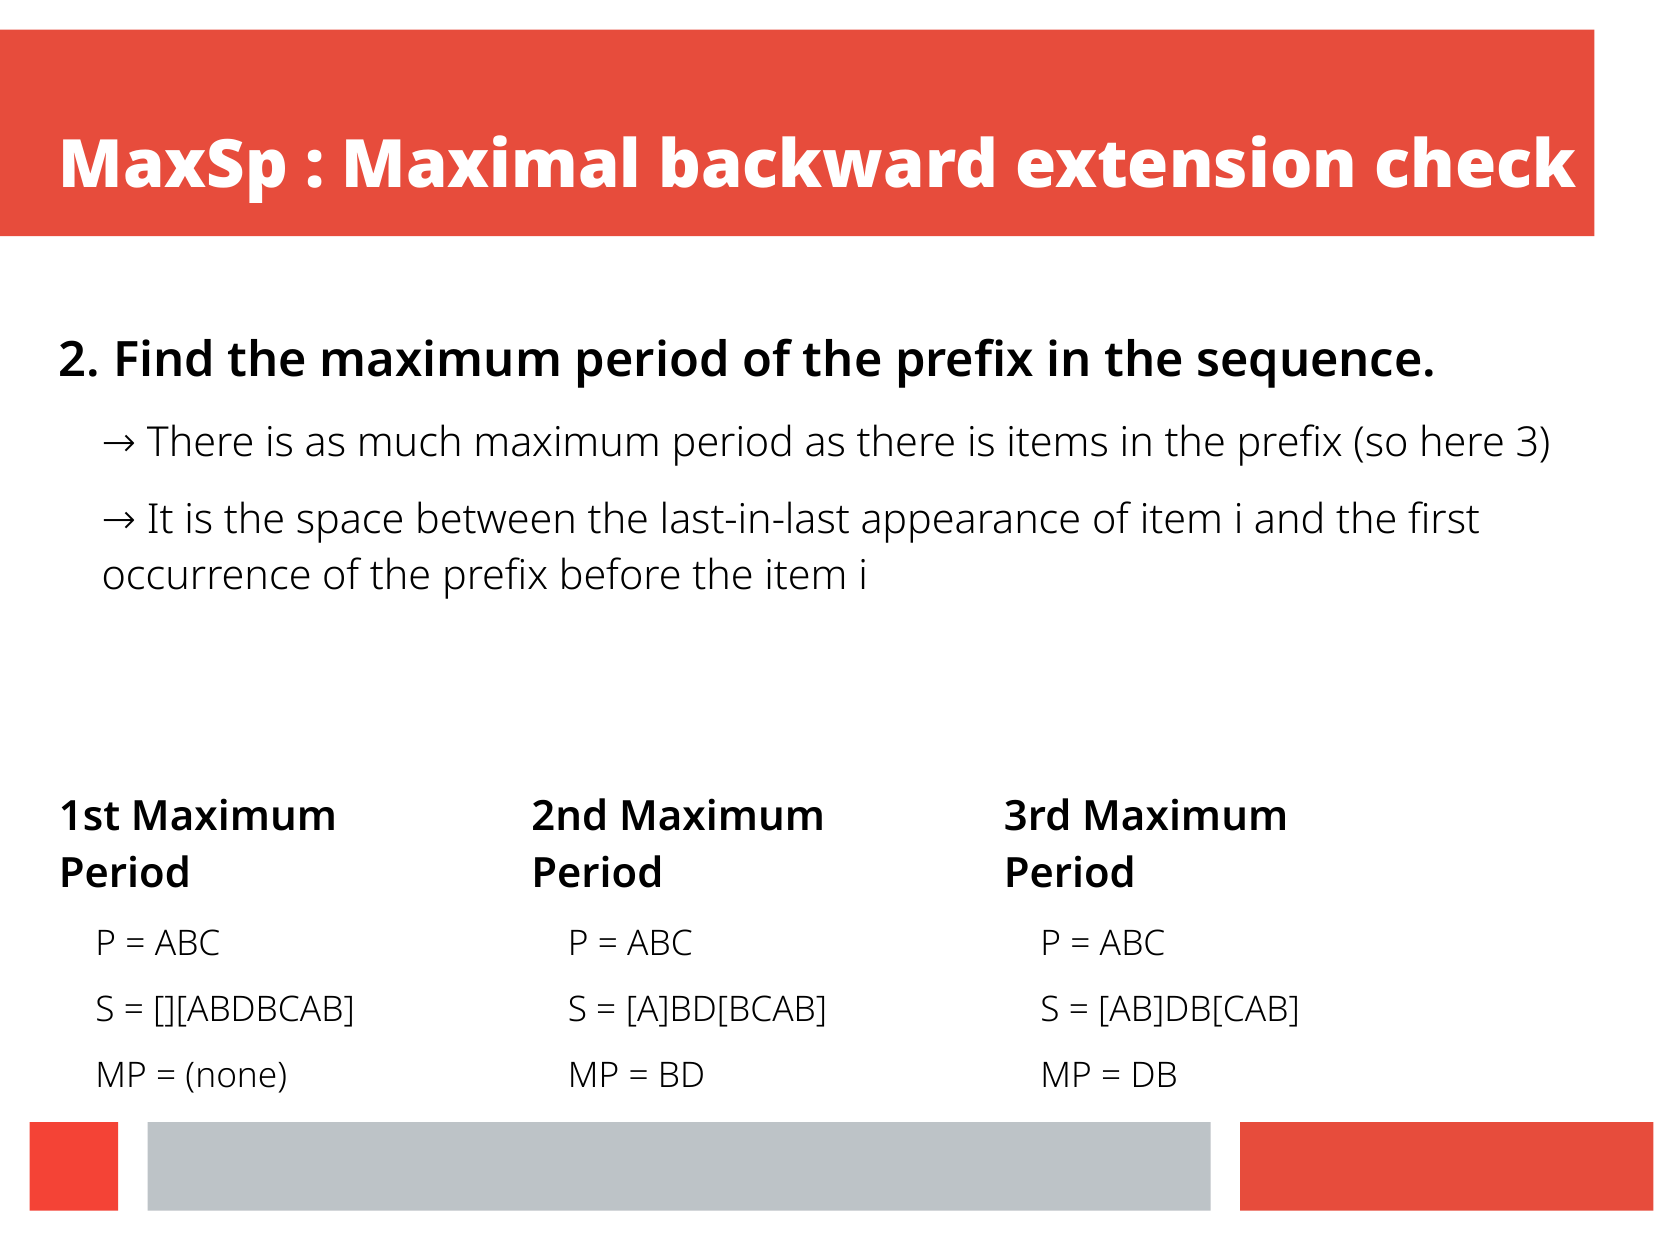

# MaxSp : Maximal backward extension check
2. Find the maximum period of the prefix in the sequence.
→ There is as much maximum period as there is items in the prefix (so here 3)
→ It is the space between the last-in-last appearance of item i and the first occurrence of the prefix before the item i
1st Maximum Period
P = ABC
S = [][ABDBCAB]
MP = (none)
2nd Maximum Period
P = ABC
S = [A]BD[BCAB]
MP = BD
3rd Maximum Period
P = ABC
S = [AB]DB[CAB]
MP = DB